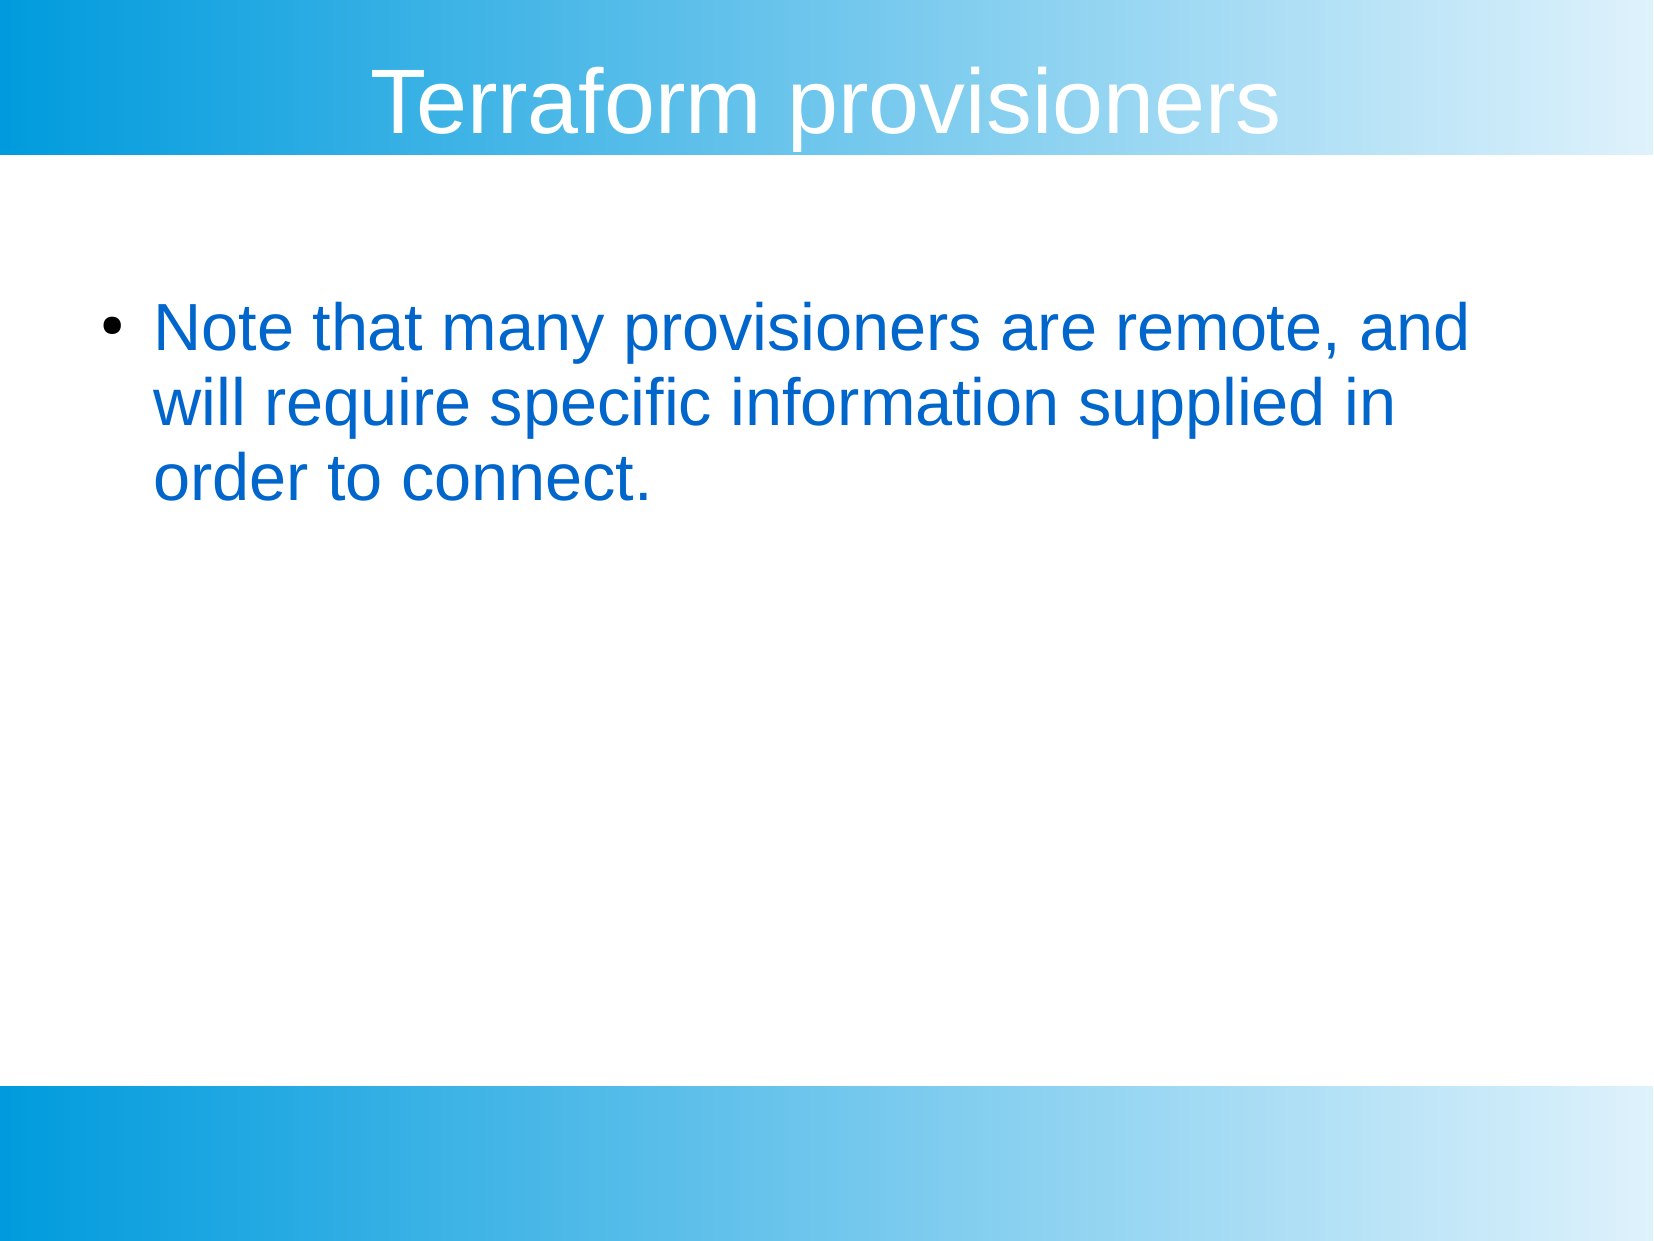

# Terraform provisioners
Note that many provisioners are remote, and will require specific information supplied in order to connect.